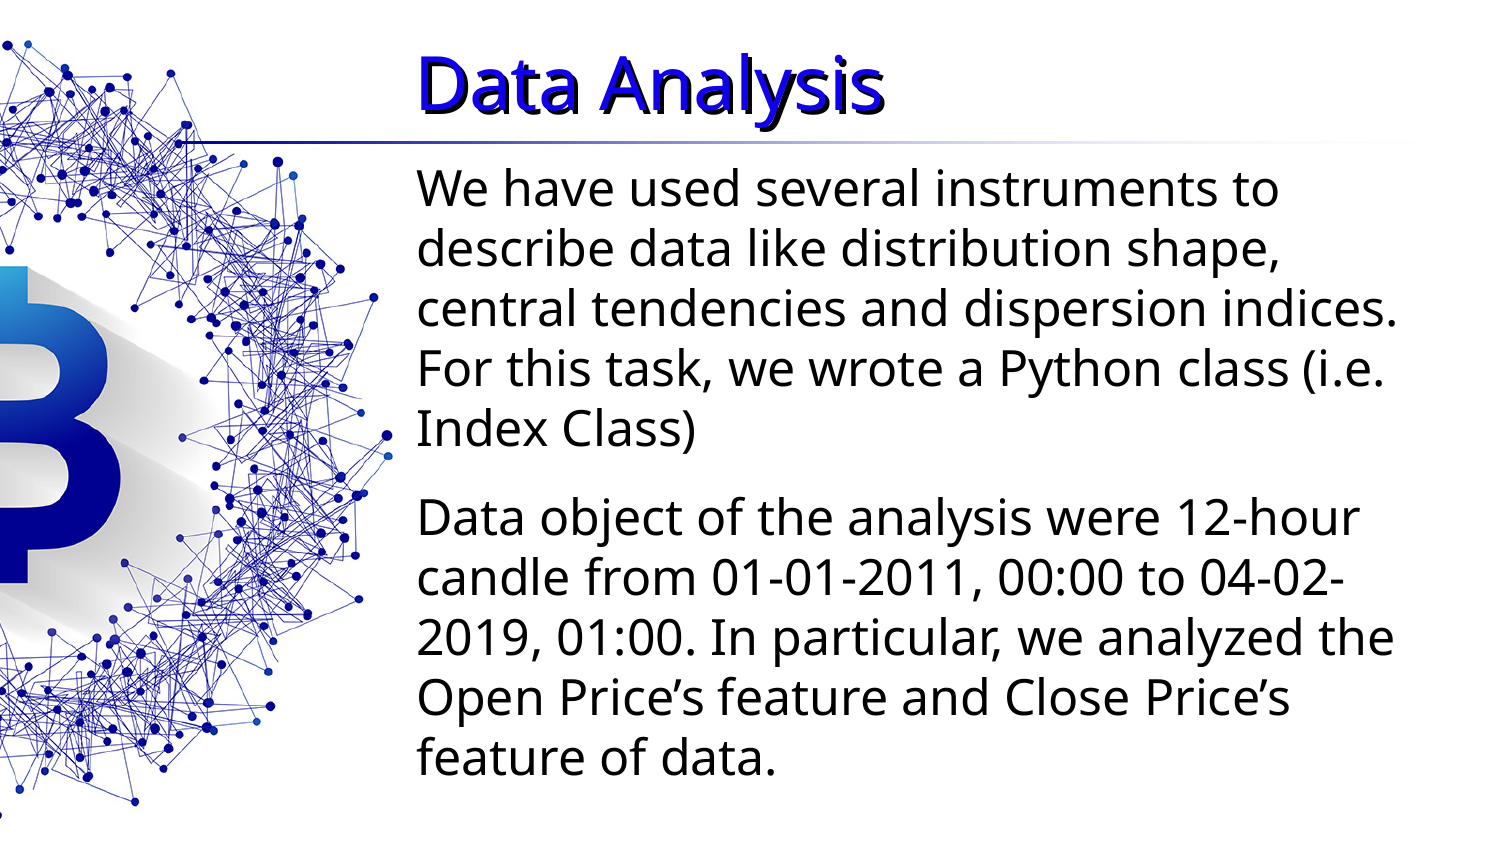

# Data Analysis
We have used several instruments to describe data like distribution shape, central tendencies and dispersion indices. For this task, we wrote a Python class (i.e. Index Class)
Data object of the analysis were 12-hour candle from 01-01-2011, 00:00 to 04-02-2019, 01:00. In particular, we analyzed the Open Price’s feature and Close Price’s feature of data.